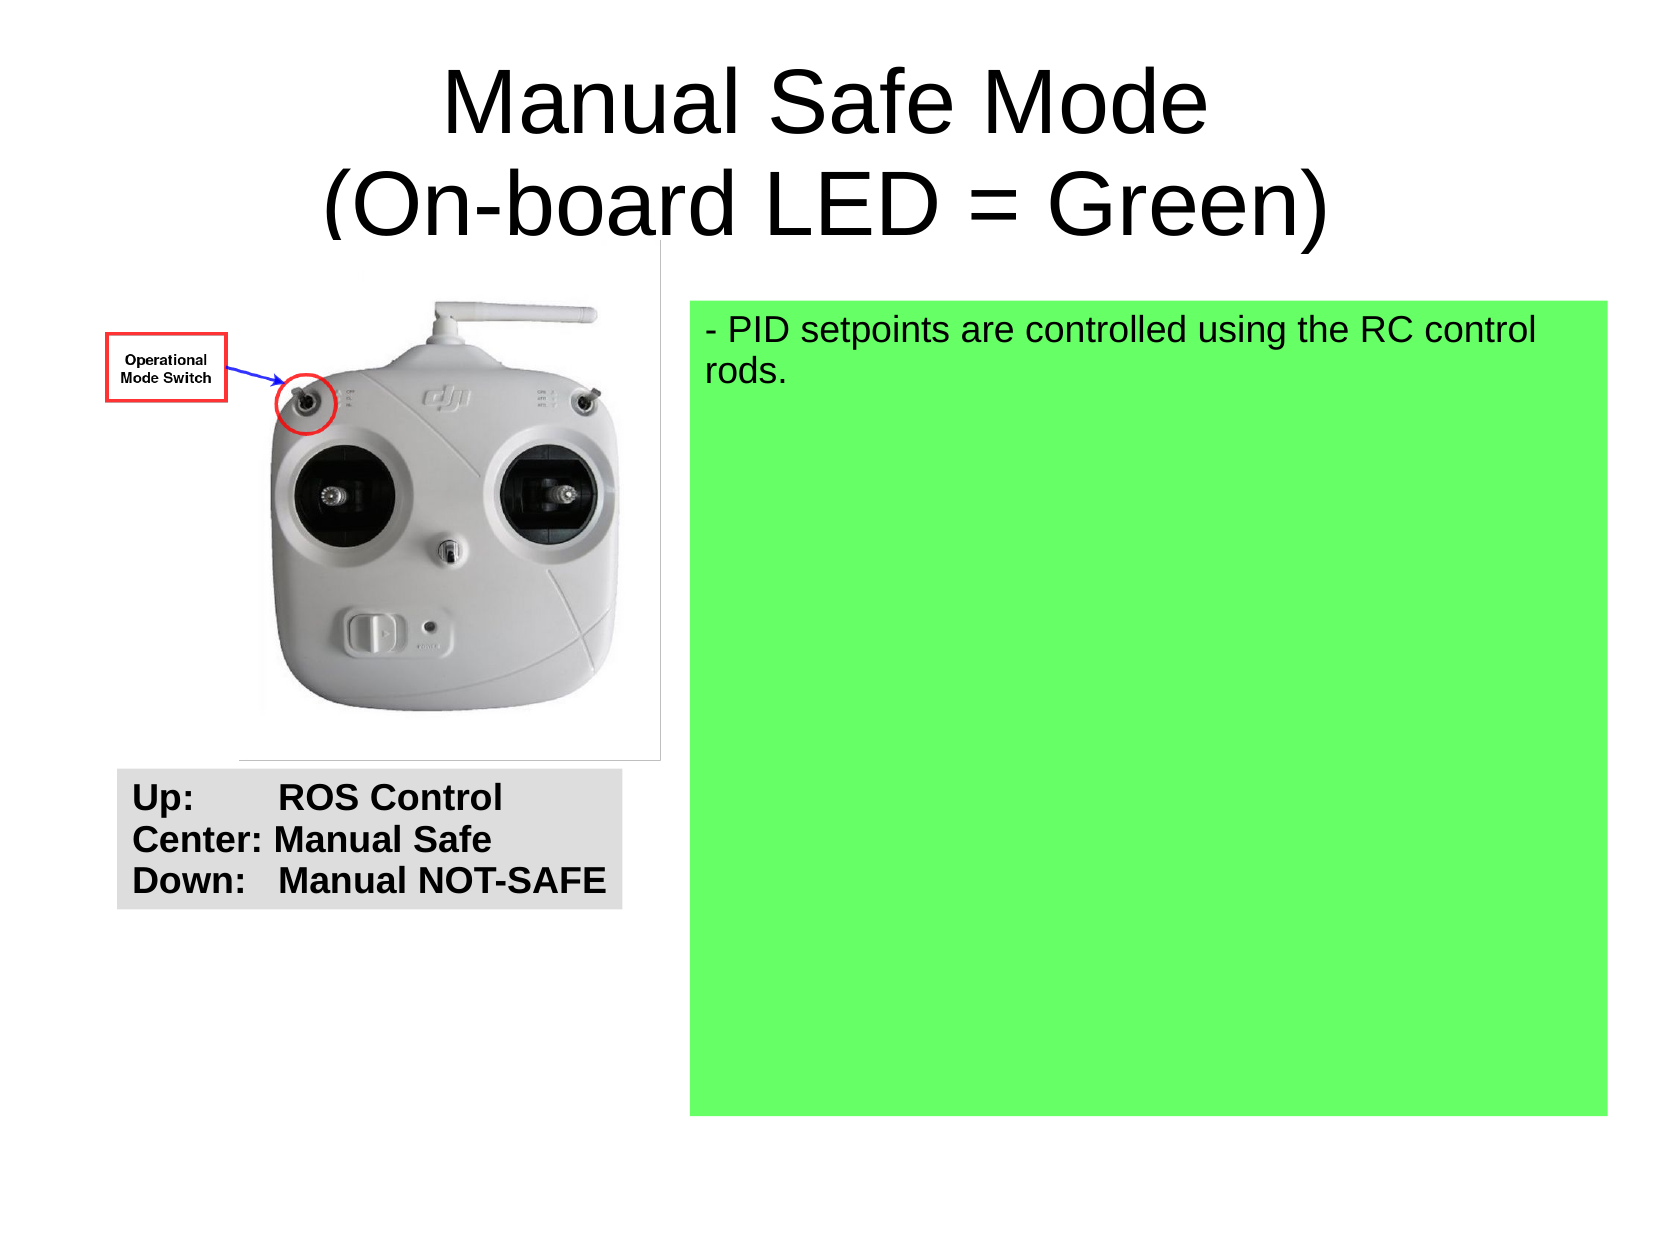

# Manual Safe Mode (On-board LED = Green)
- PID setpoints are controlled using the RC control rods.
Up: ROS Control
Center: Manual Safe
Down: Manual NOT-SAFE